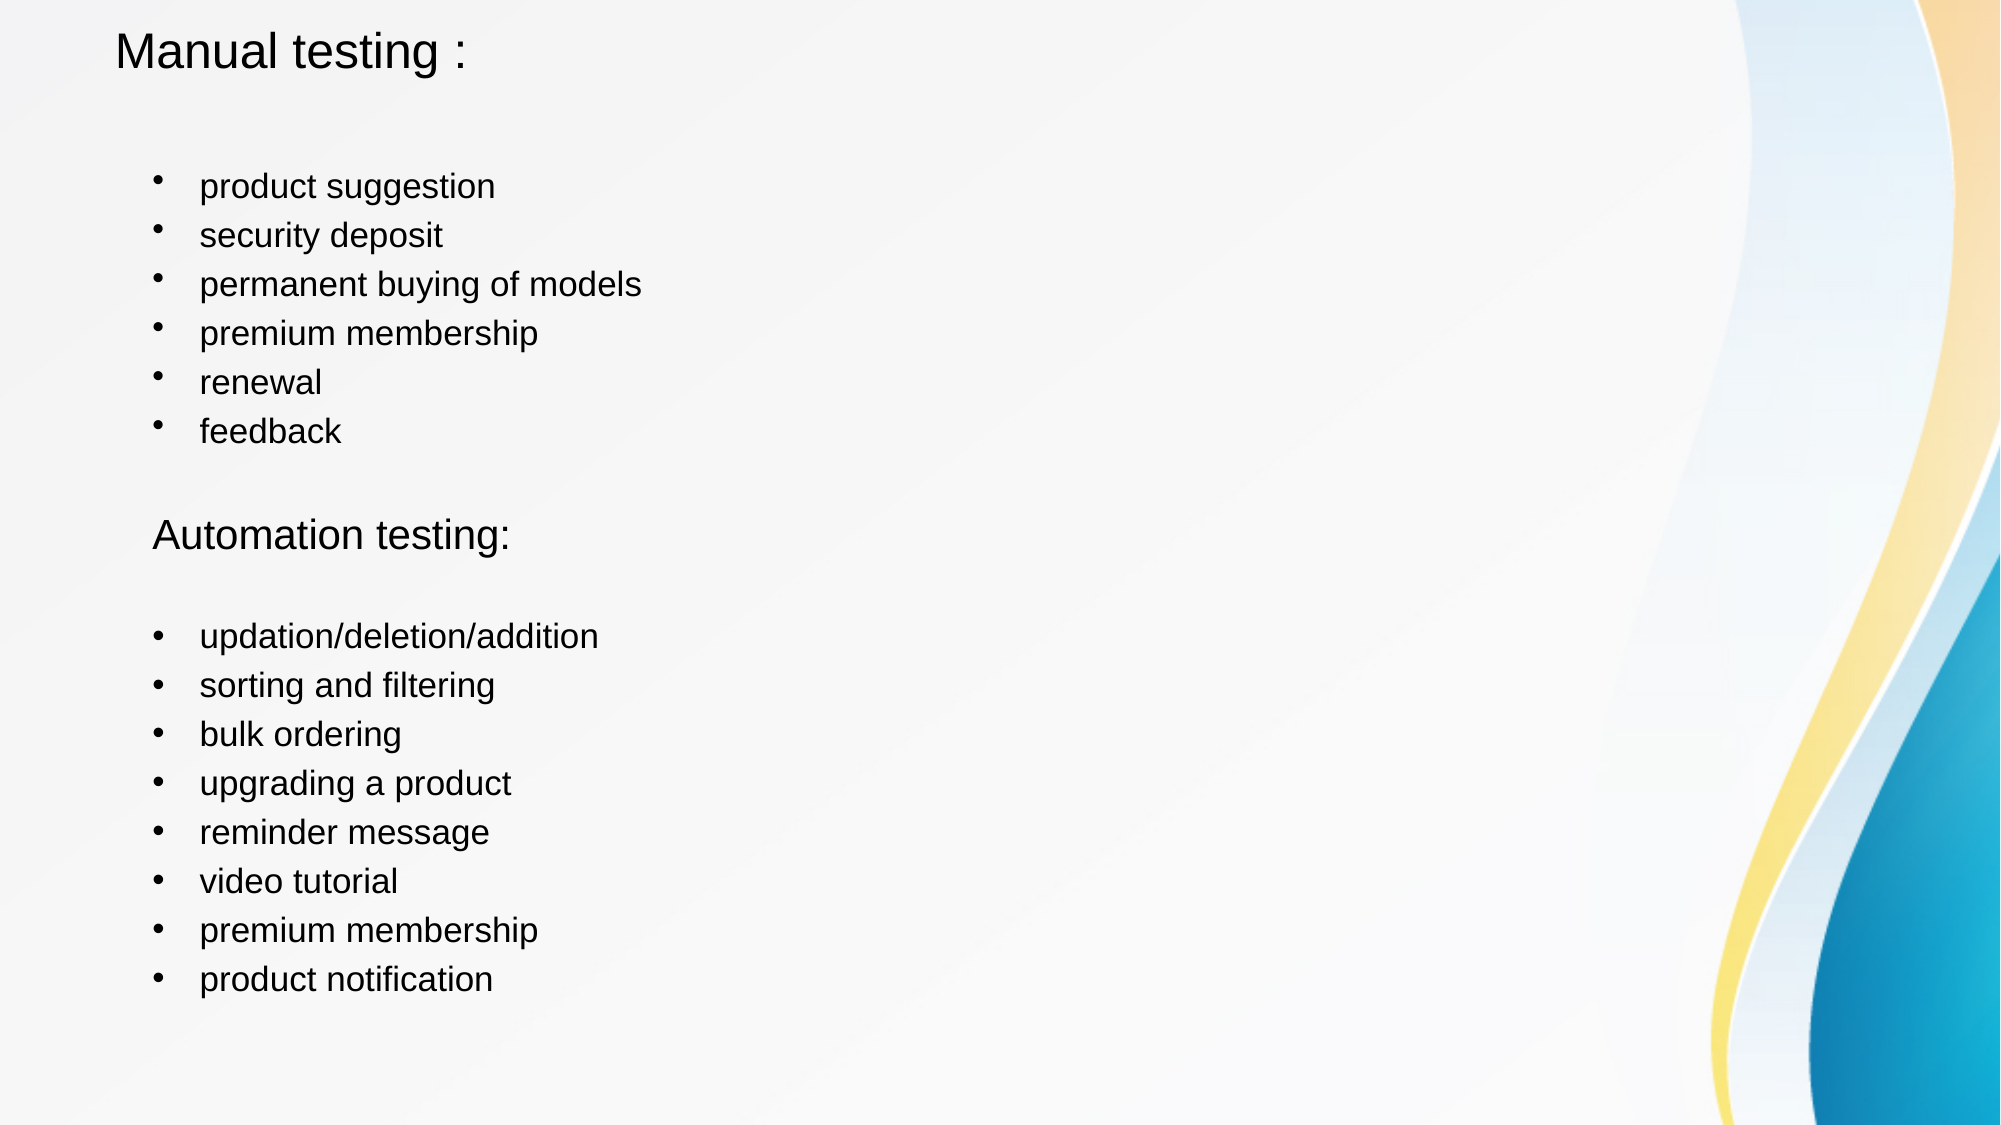

# Manual testing :
product suggestion
security deposit
permanent buying of models
premium membership
renewal
feedback
Automation testing:
updation/deletion/addition
sorting and filtering
bulk ordering
upgrading a product
reminder message
video tutorial
premium membership
product notification